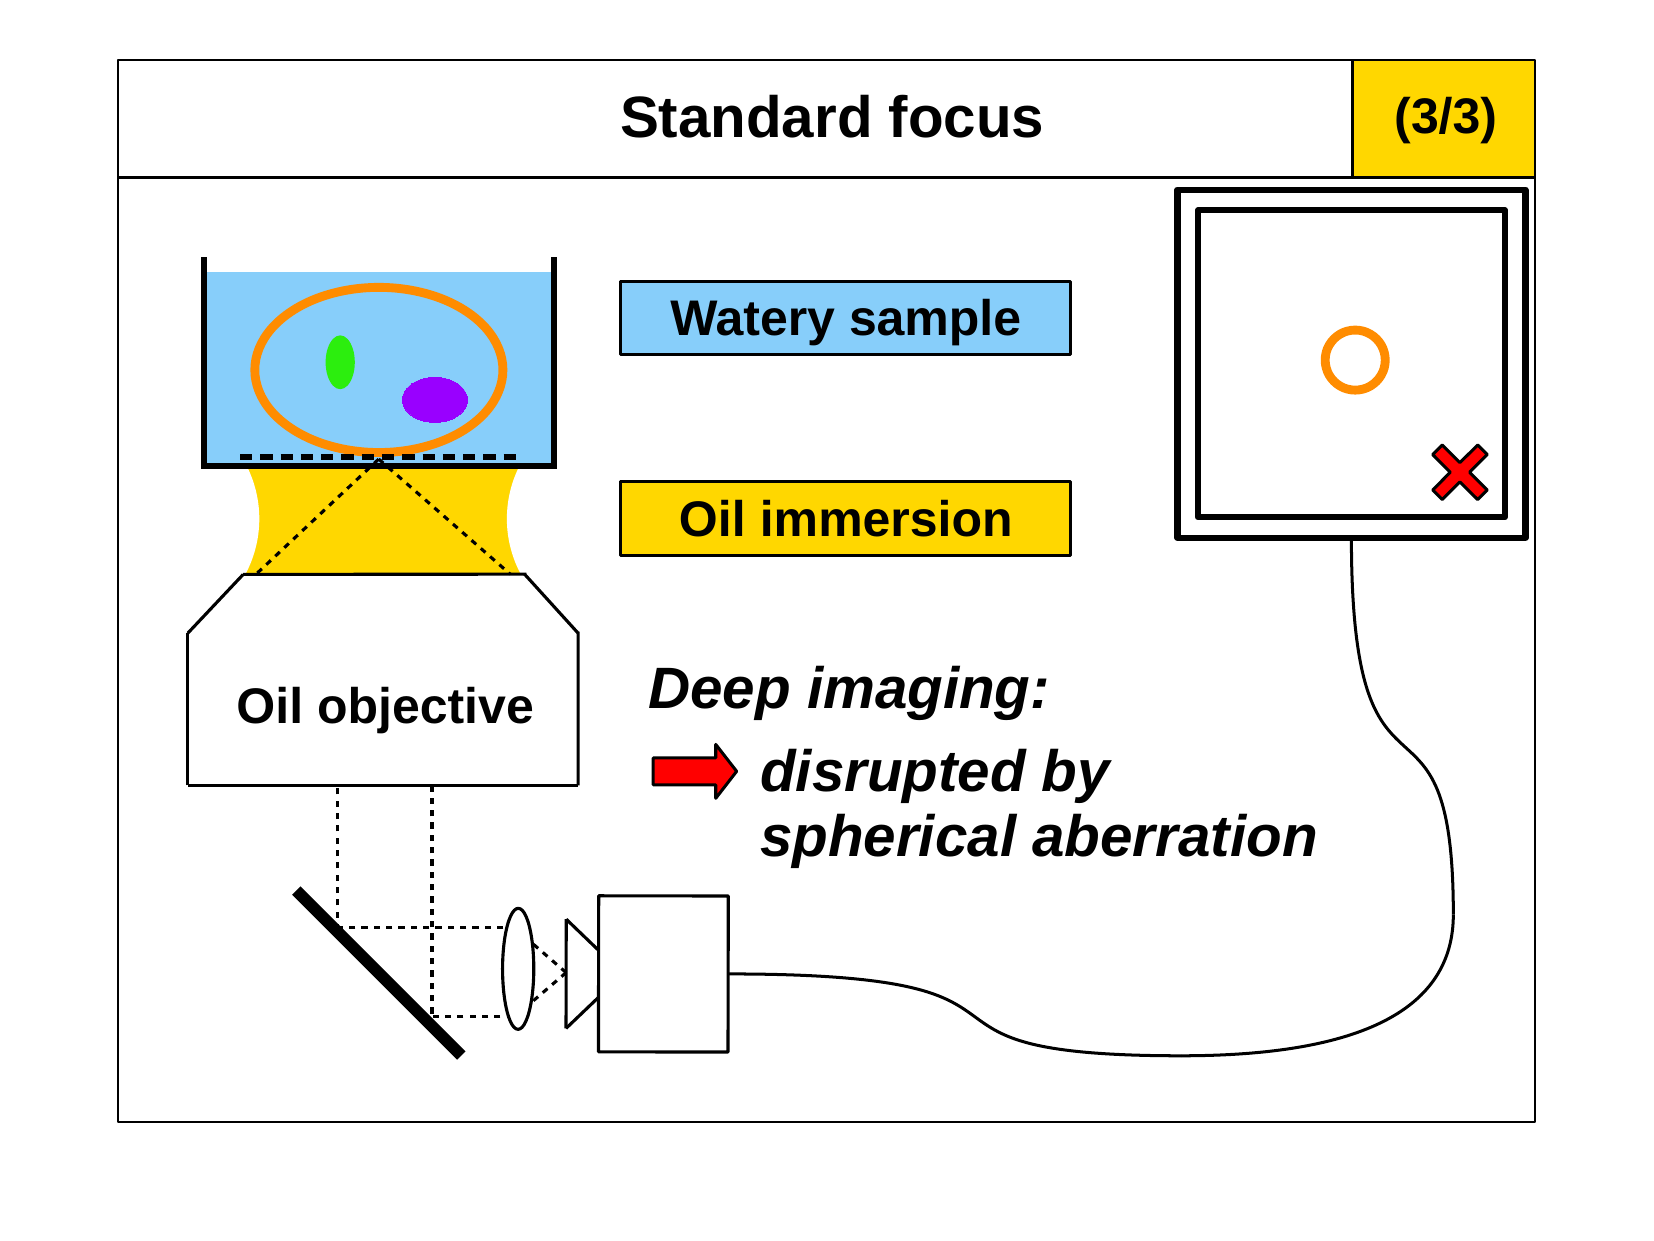

Standard focus
(3/3)
Watery sample
Oil immersion
Deep imaging:
Oil objective
disrupted by spherical aberration